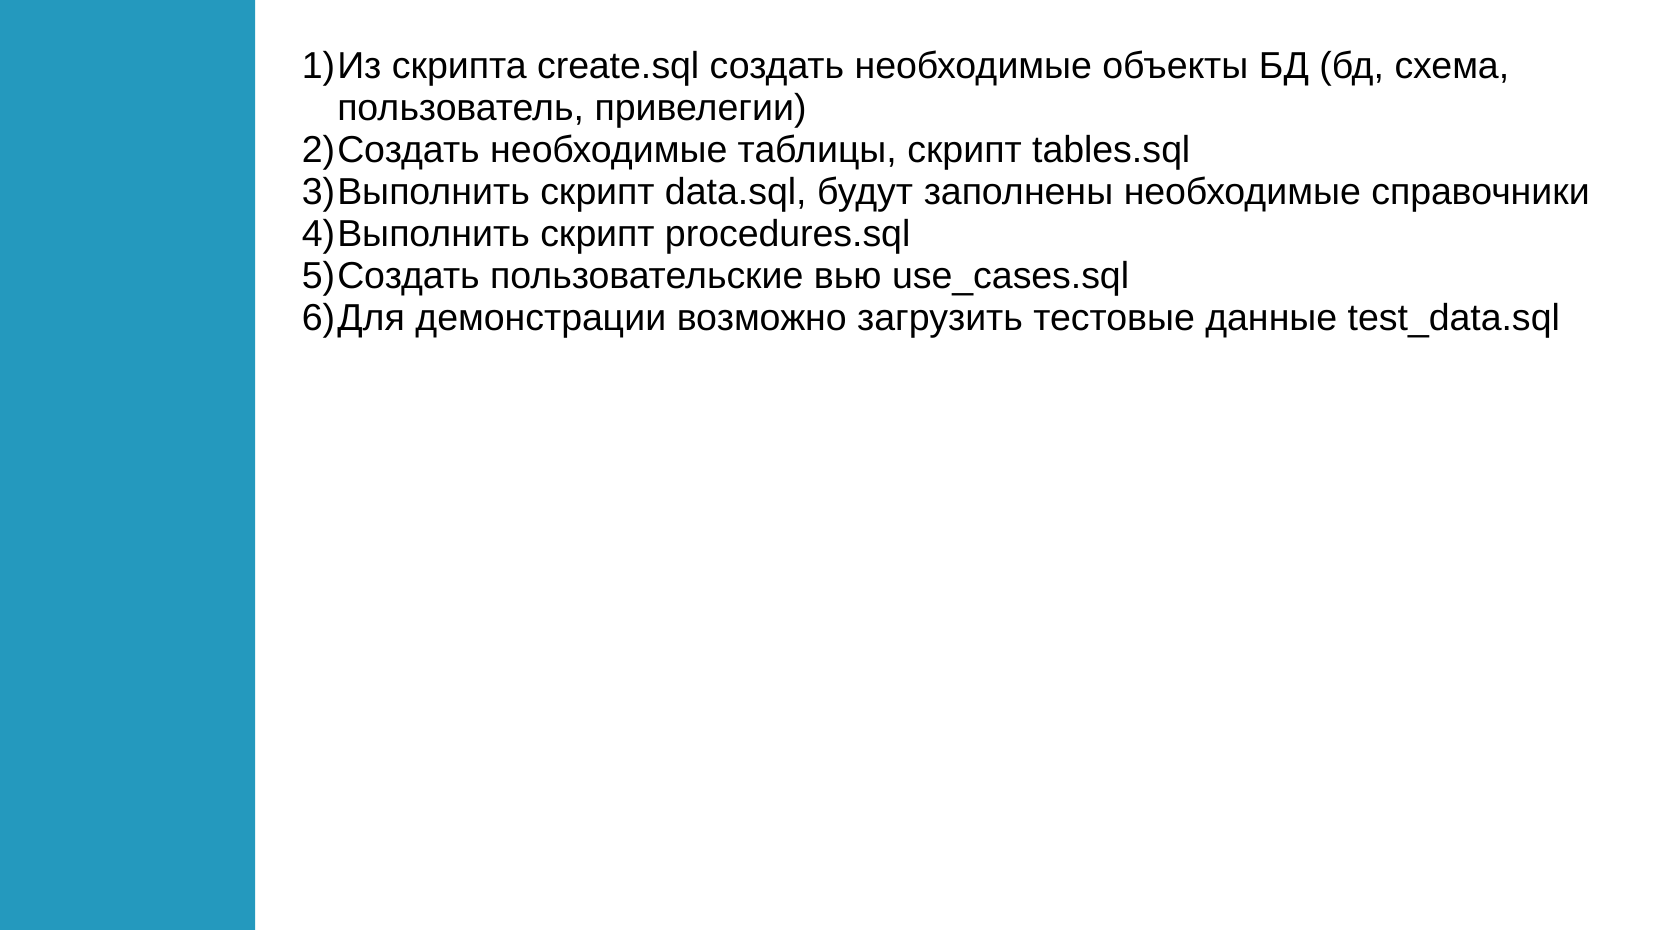

Из скрипта create.sql создать необходимые объекты БД (бд, схема, пользователь, привелегии)
Создать необходимые таблицы, скрипт tables.sql
Выполнить скрипт data.sql, будут заполнены необходимые справочники
Выполнить скрипт procedures.sql
Создать пользовательские вью use_cases.sql
Для демонстрации возможно загрузить тестовые данные test_data.sql